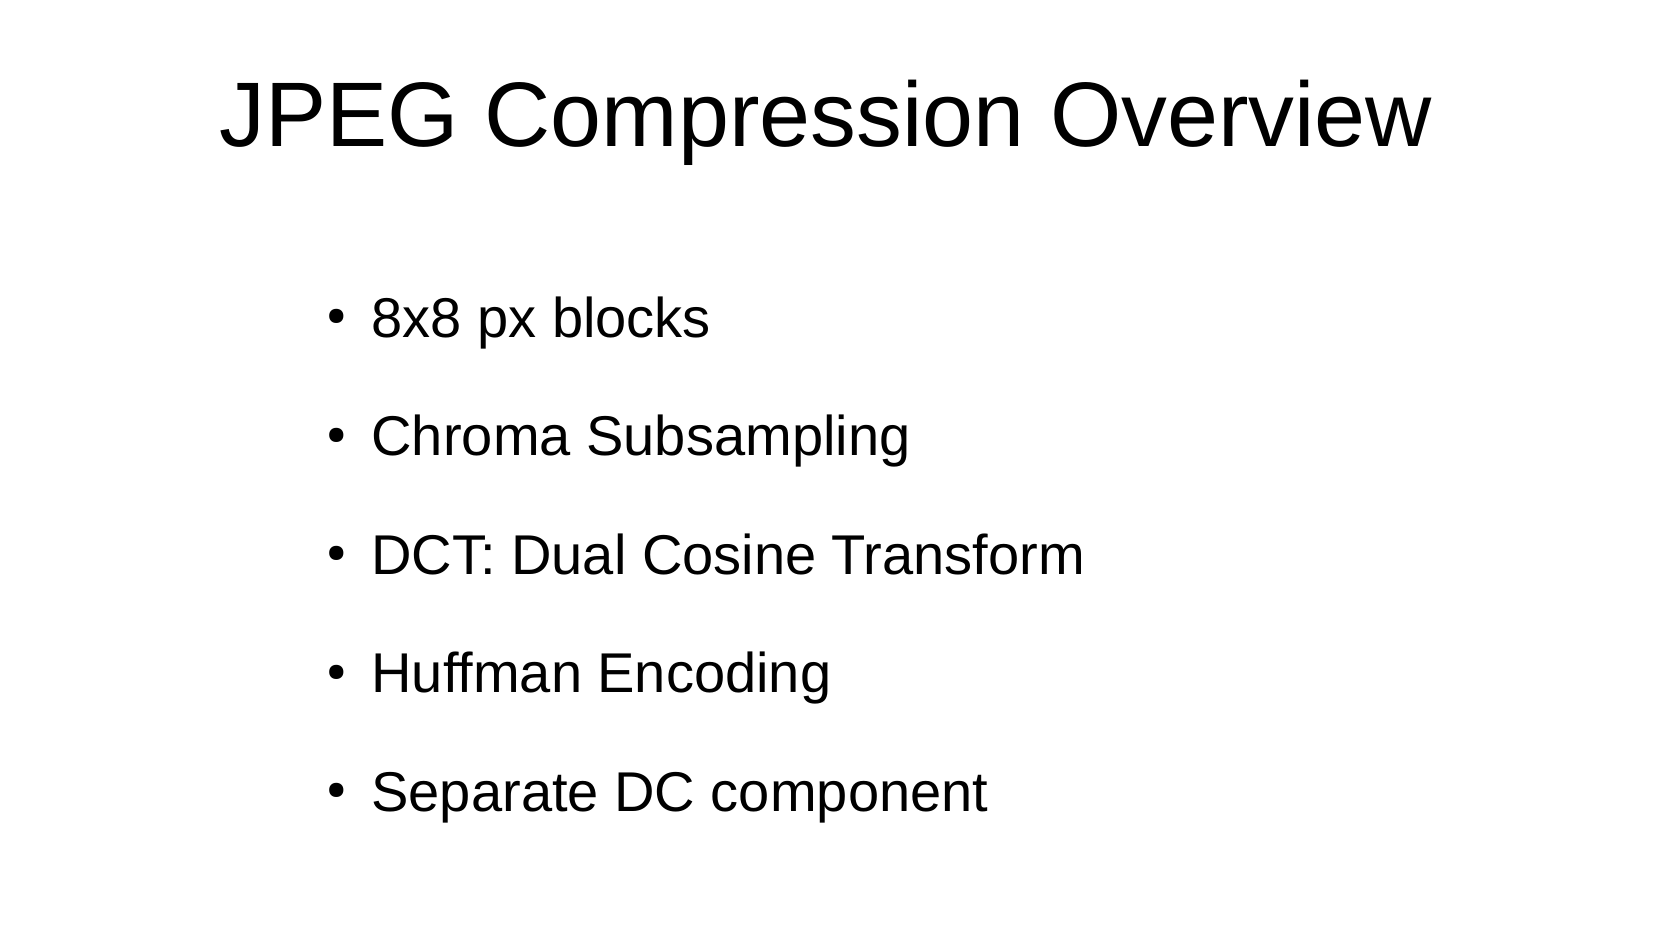

# JPEG Compression Overview
8x8 px blocks
Chroma Subsampling
DCT: Dual Cosine Transform
Huffman Encoding
Separate DC component